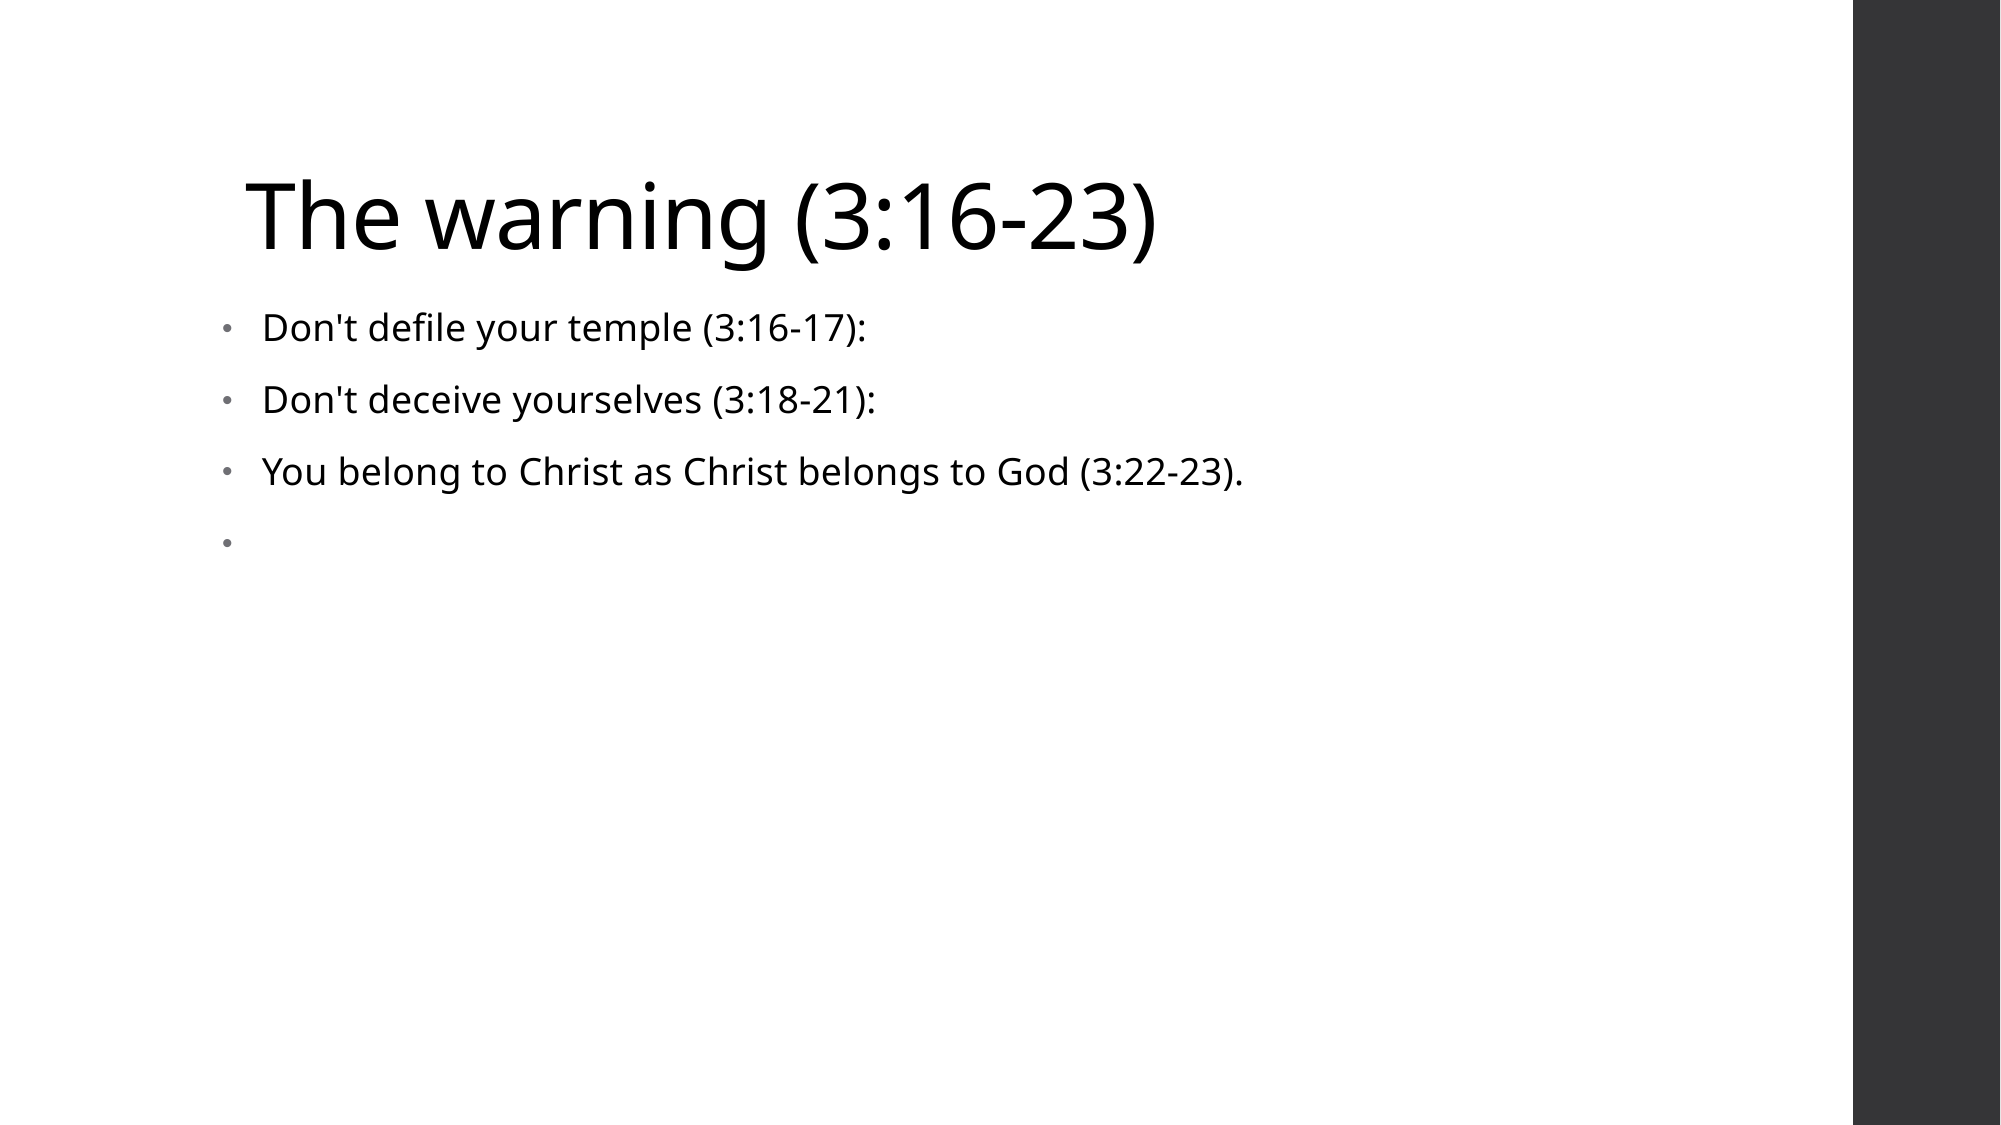

# The warning (3:16-23)
 Don't defile your temple (3:16-17):
 Don't deceive yourselves (3:18-21):
 You belong to Christ as Christ belongs to God (3:22-23).